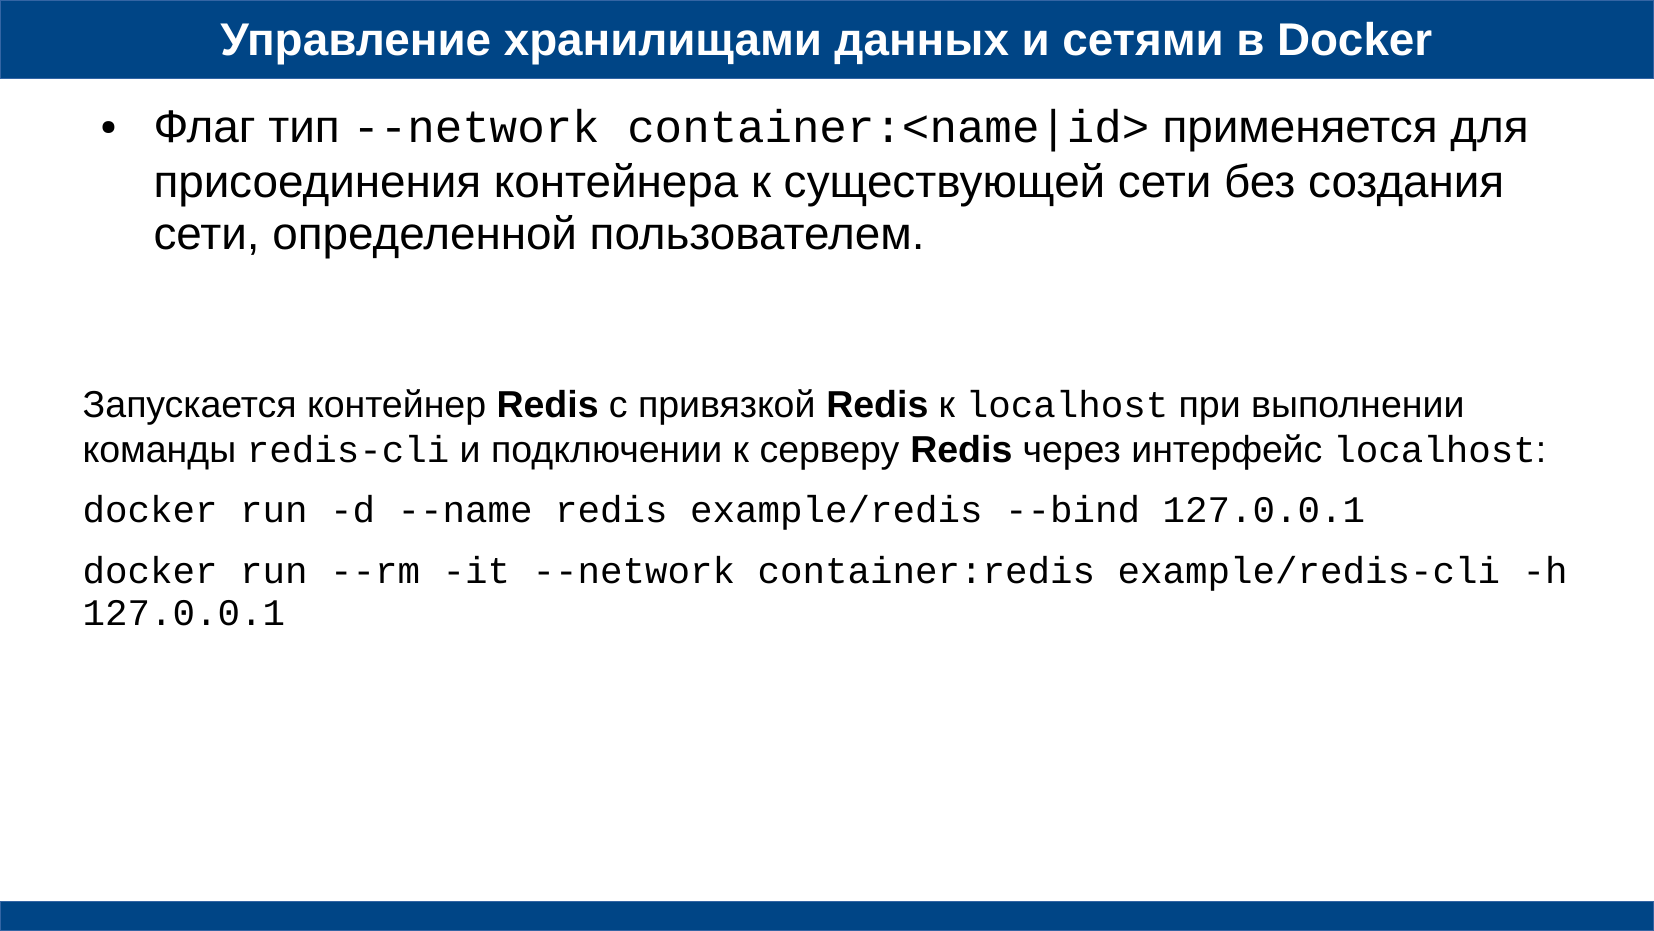

# Управление хранилищами данных и сетями в Docker
Флаг тип --network container:<name|id> применяется для присоединения контейнера к существующей сети без создания сети, определенной пользователем.
Запускается контейнер Redis с привязкой Redis к localhost при выполнении команды redis-cli и подключении к серверу Redis через интерфейс localhost:
docker run -d --name redis example/redis --bind 127.0.0.1
docker run --rm -it --network container:redis example/redis-cli -h 127.0.0.1